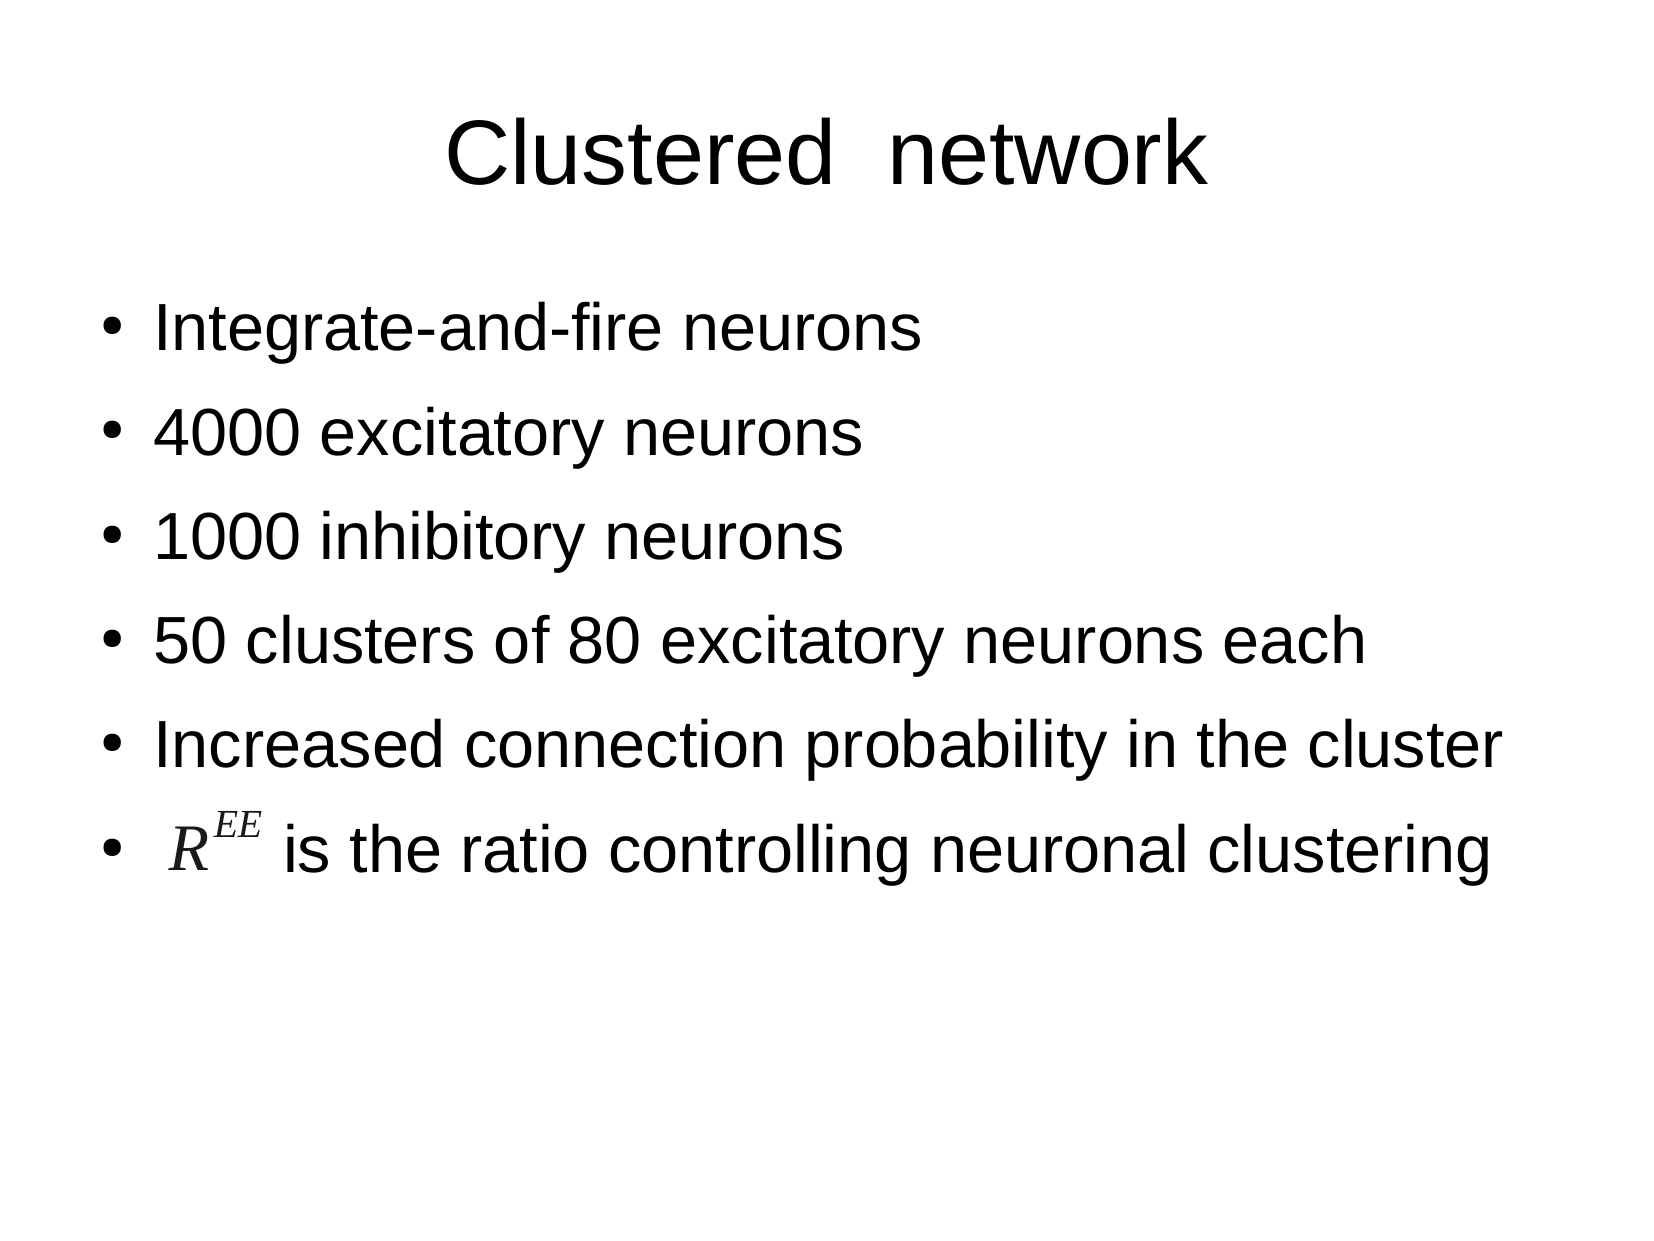

# Clustered network
Integrate-and-fire neurons
4000 excitatory neurons
1000 inhibitory neurons
50 clusters of 80 excitatory neurons each
Increased connection probability in the cluster
 is the ratio controlling neuronal clustering